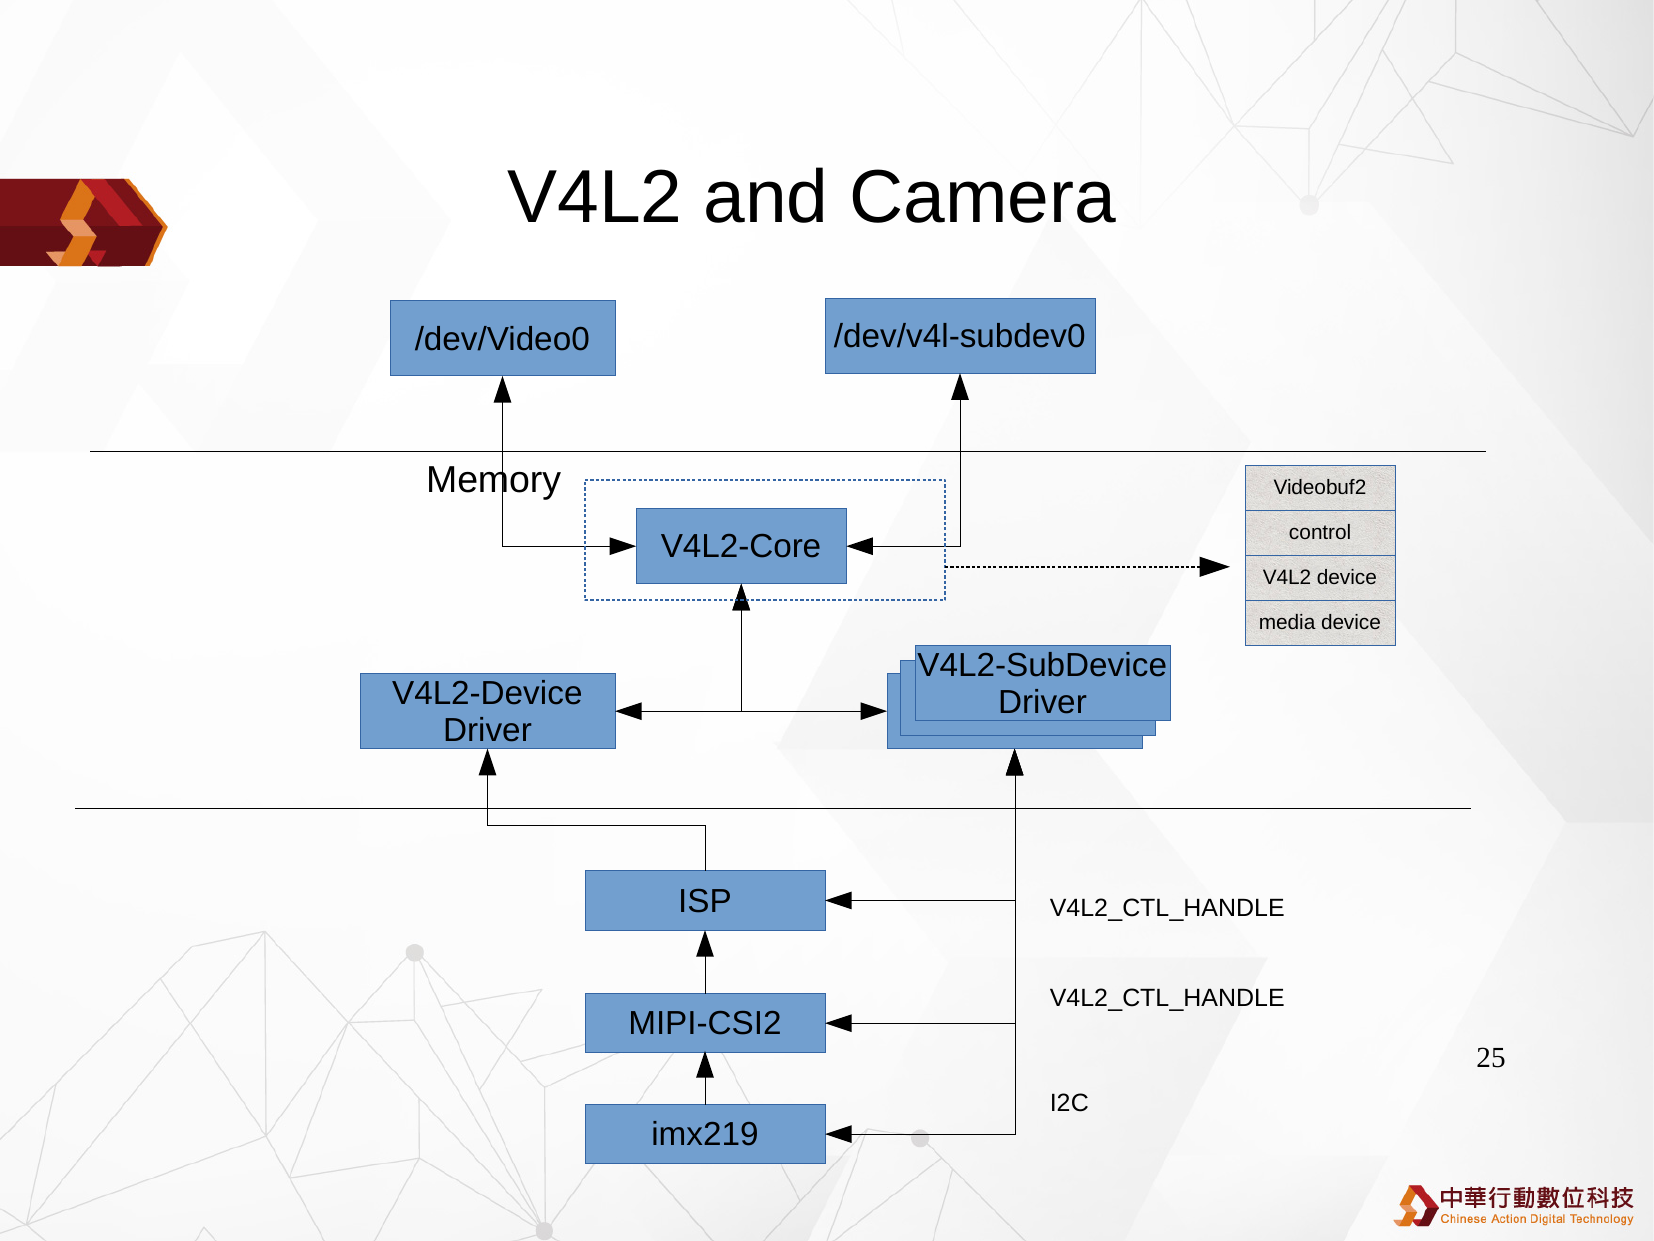

# V4L2 and Camera
/dev/v4l-subdev0
/dev/Video0
Memory
Videobuf2
V4L2-Core
control
V4L2 device
media device
V4L2-SubDevice
Driver
V4L2-Device
Driver
ISP
V4L2_CTL_HANDLE
V4L2_CTL_HANDLE
MIPI-CSI2
25
I2C
imx219